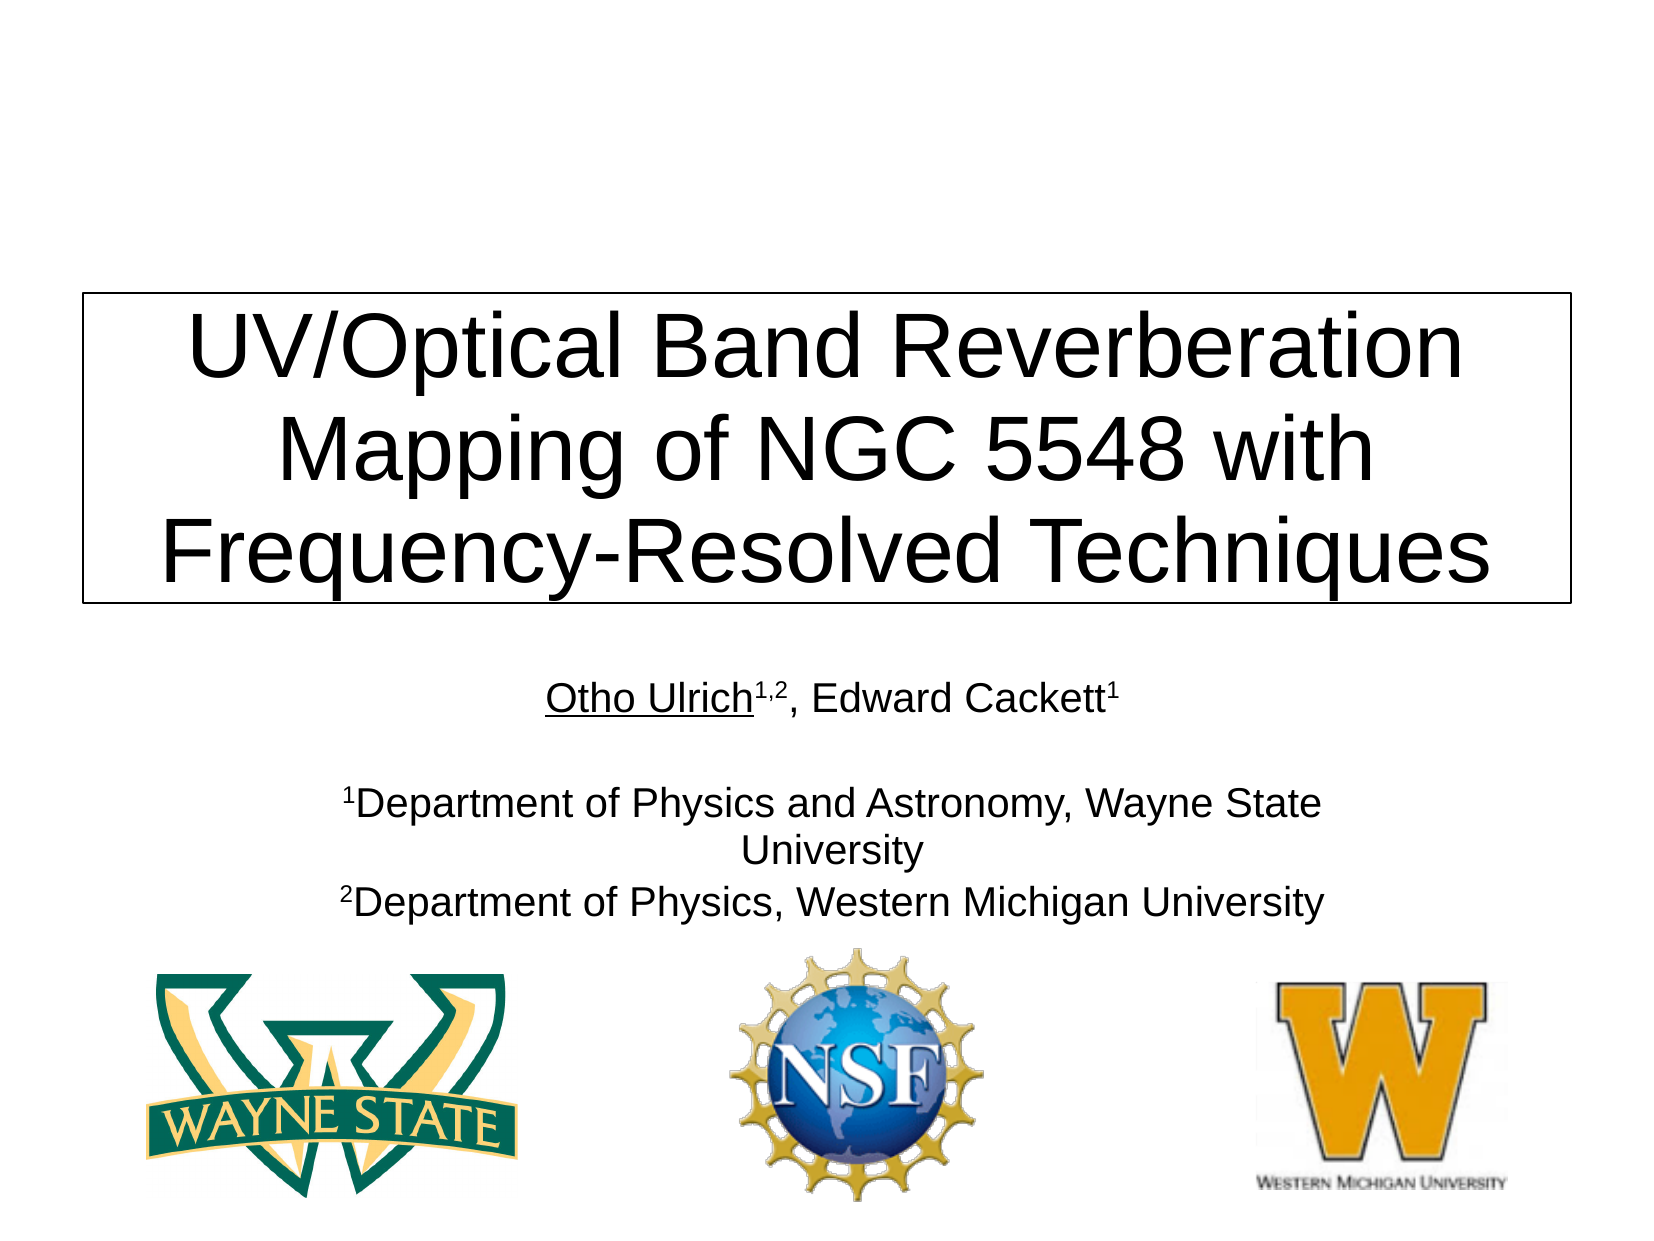

# UV/Optical Band Reverberation Mapping of NGC 5548 with Frequency-Resolved Techniques
Otho Ulrich1,2, Edward Cackett1
1Department of Physics and Astronomy, Wayne State University
2Department of Physics, Western Michigan University